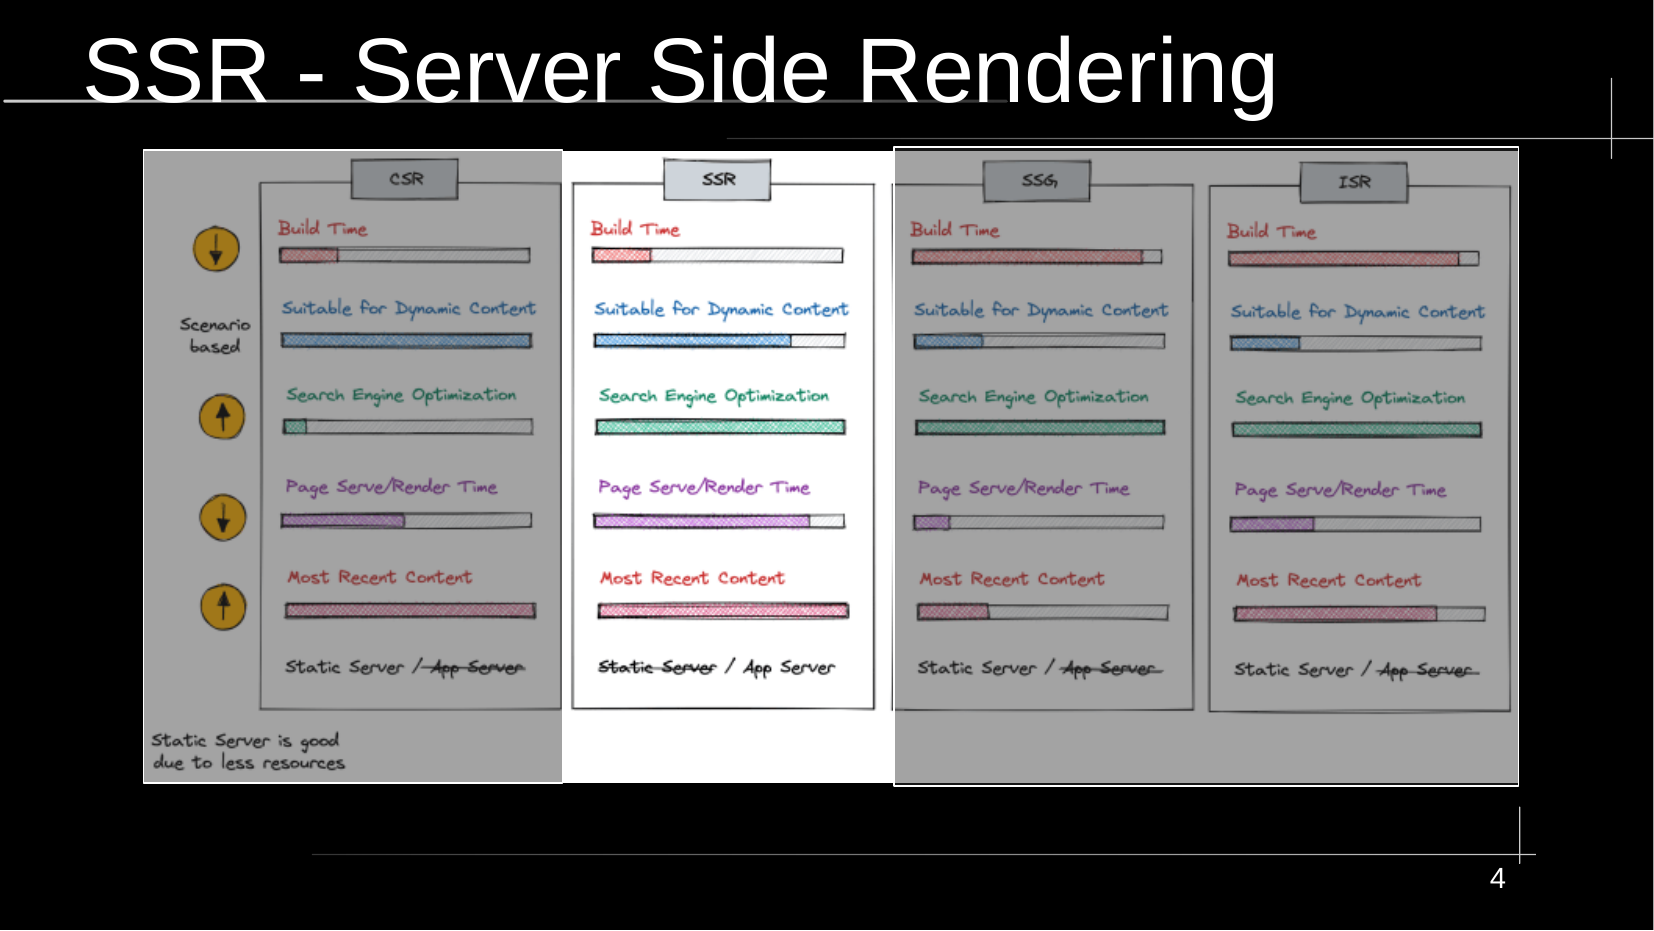

# SSR - Server Side Rendering
4